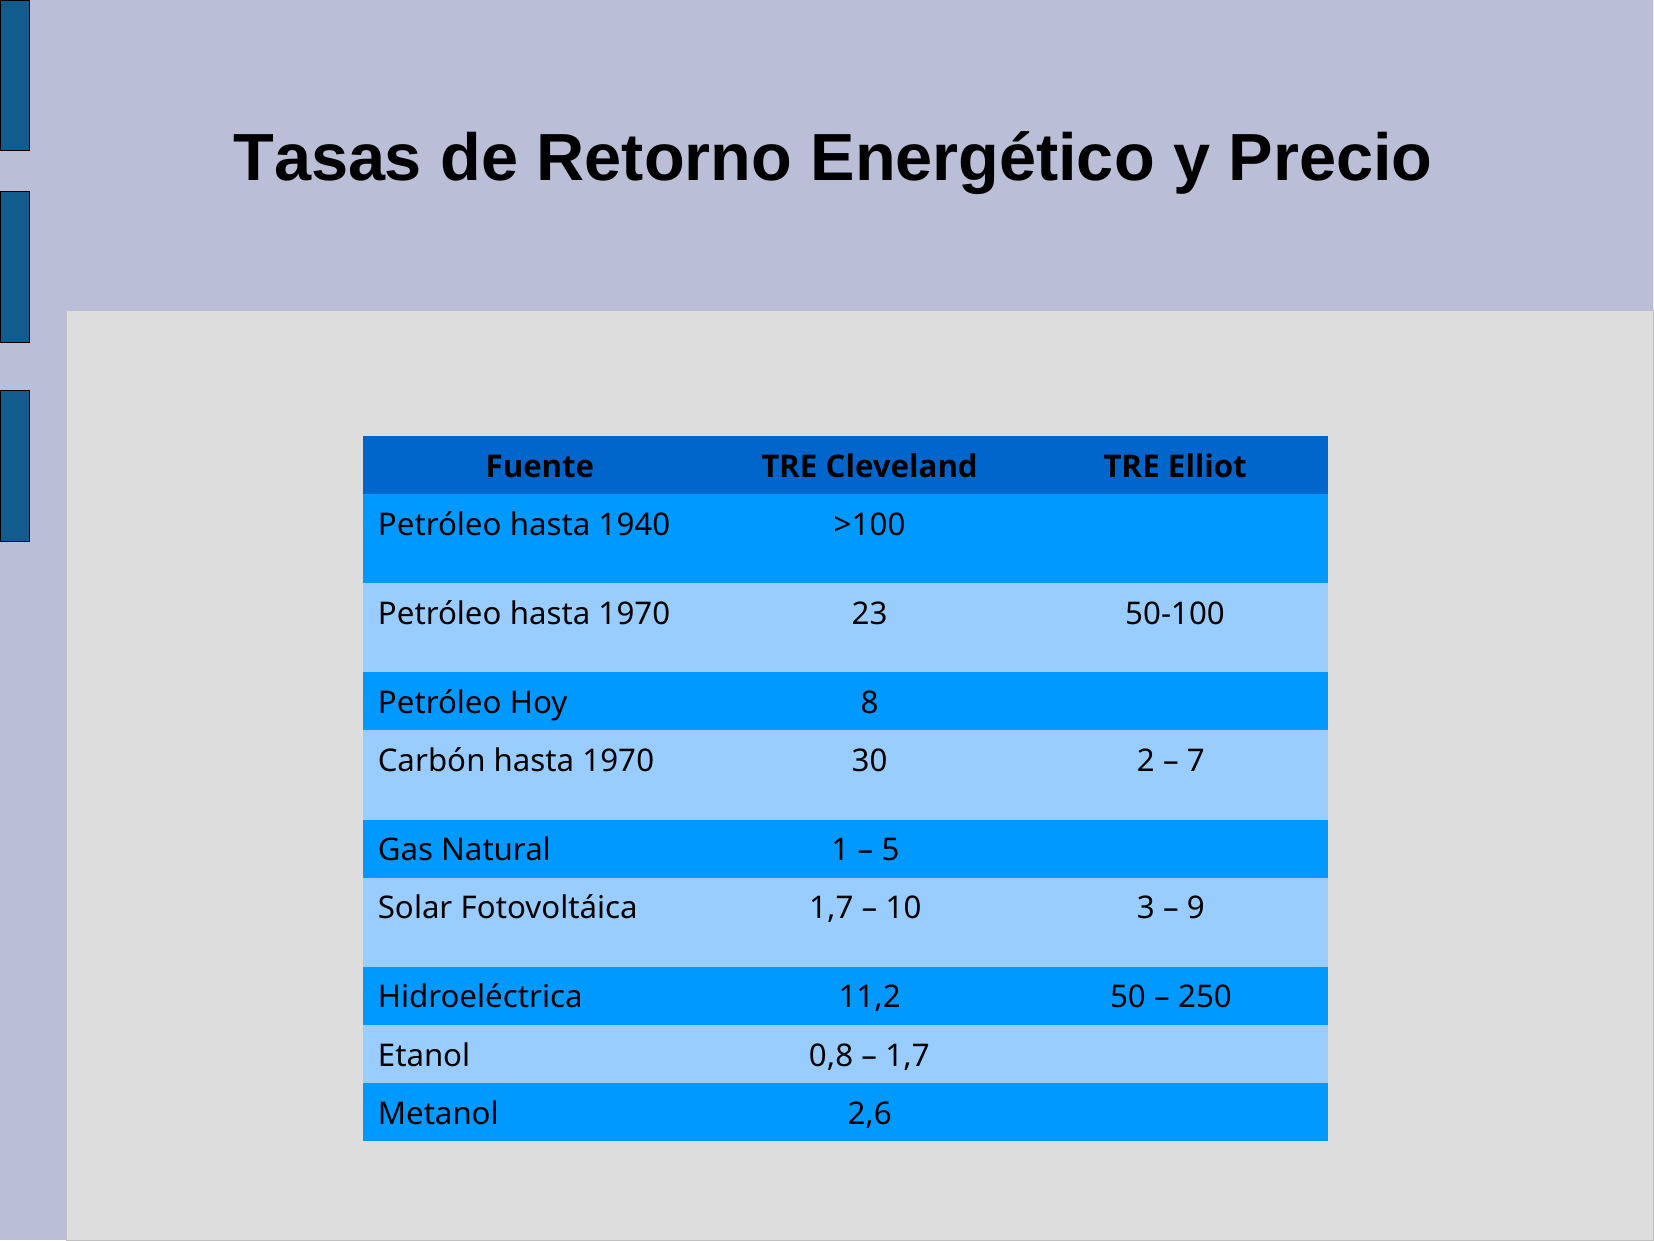

Tasas de Retorno Energético y Precio
| Fuente | TRE Cleveland | TRE Elliot |
| --- | --- | --- |
| Petróleo hasta 1940 | >100 | |
| Petróleo hasta 1970 | 23 | 50-100 |
| Petróleo Hoy | 8 | |
| Carbón hasta 1970 | 30 | 2 – 7 |
| Gas Natural | 1 – 5 | |
| Solar Fotovoltáica | 1,7 – 10 | 3 – 9 |
| Hidroeléctrica | 11,2 | 50 – 250 |
| Etanol | 0,8 – 1,7 | |
| Metanol | 2,6 | |